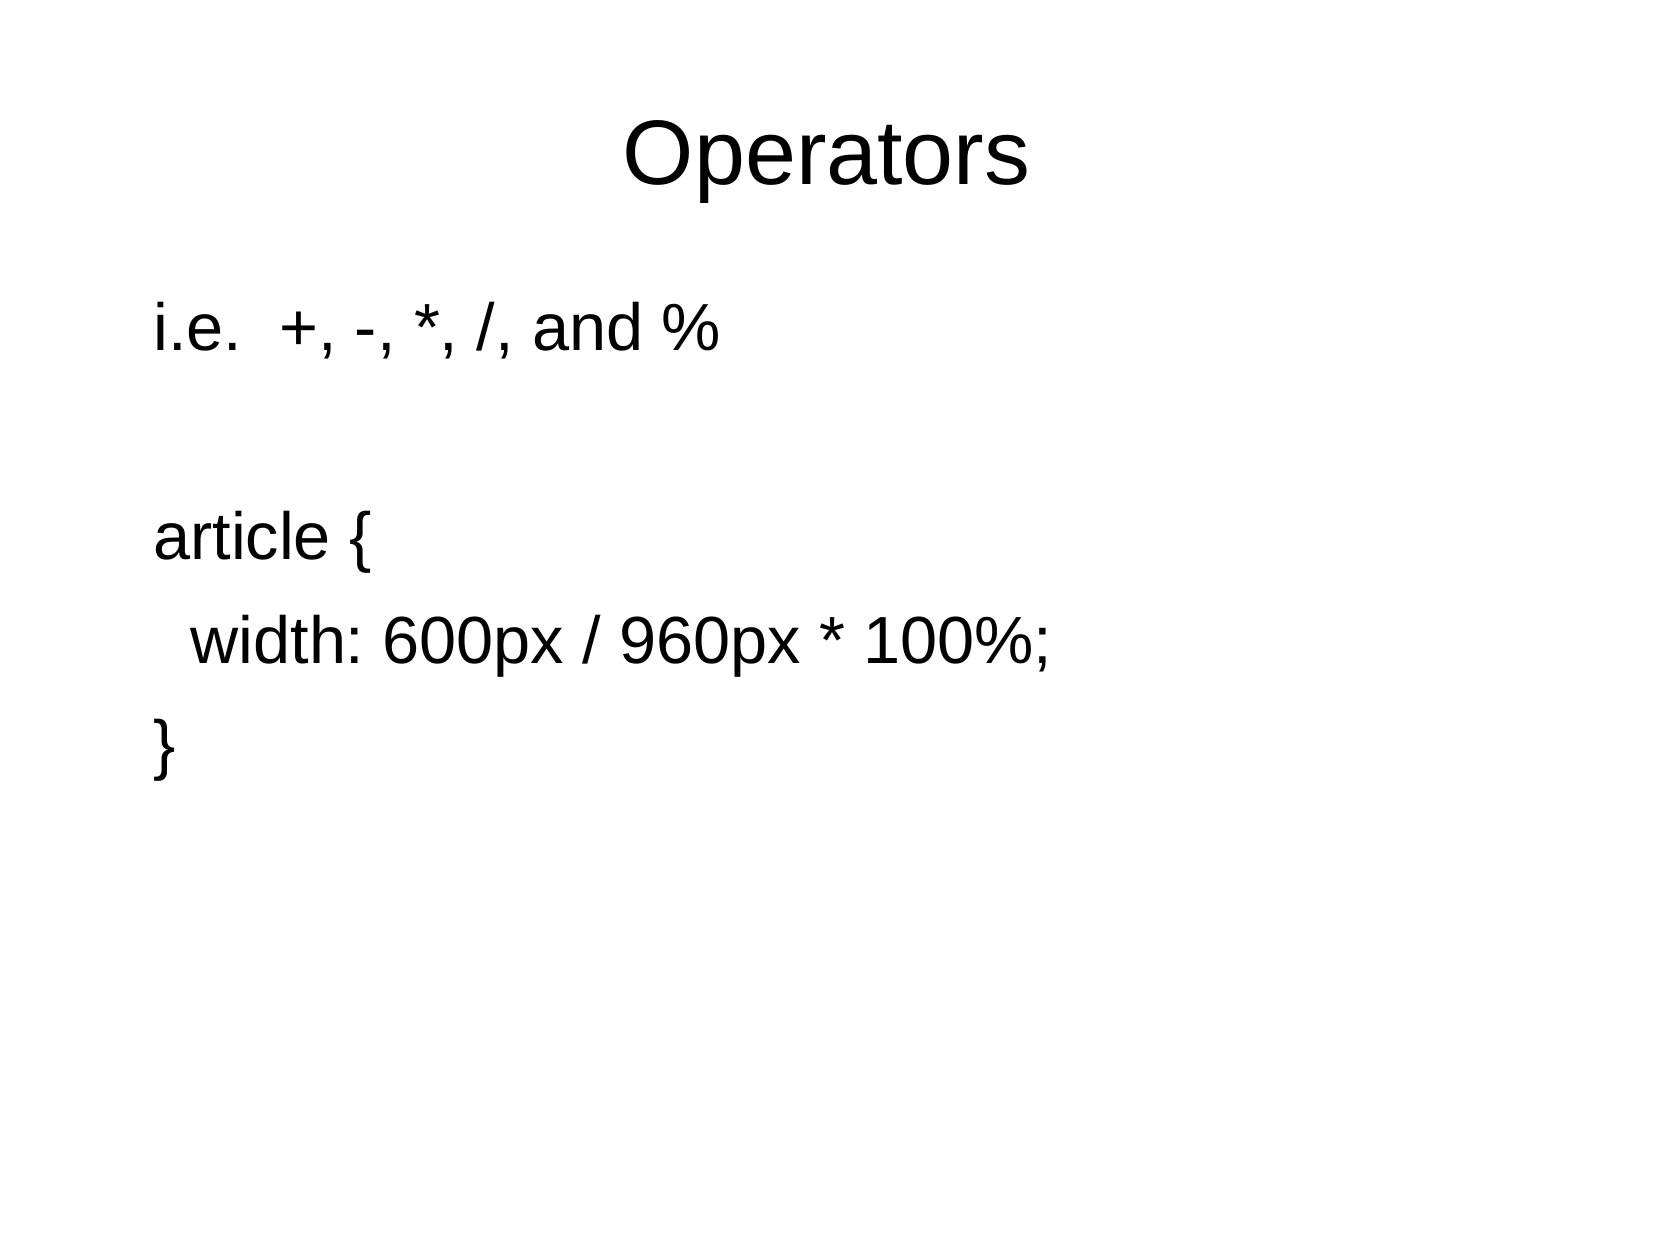

# Operators
i.e. +, -, *, /, and %
article {
 width: 600px / 960px * 100%;
}